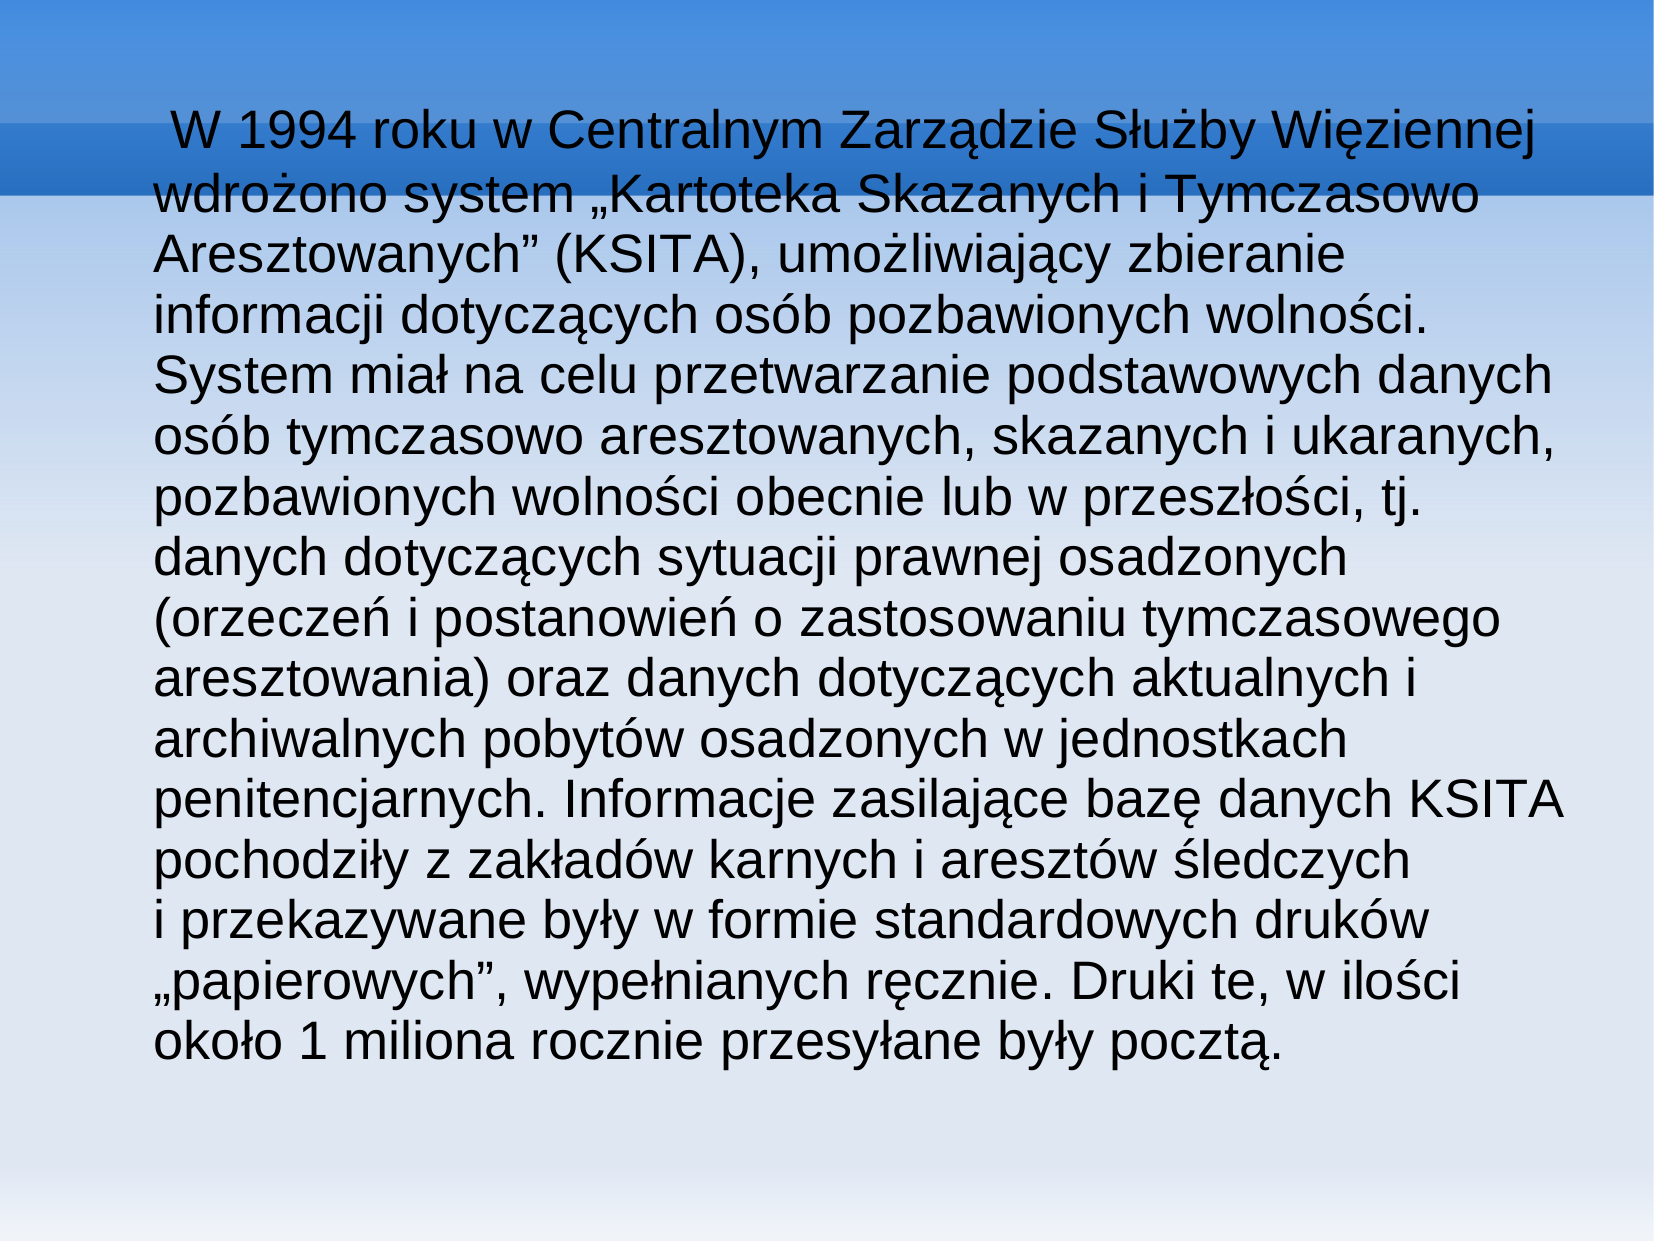

#
 W 1994 roku w Centralnym Zarządzie Służby Więziennej wdrożono system „Kartoteka Skazanych i Tymczasowo Aresztowanych” (KSITA), umożliwiający zbieranie informacji dotyczących osób pozbawionych wolności. System miał na celu przetwarzanie podstawowych danych osób tymczasowo aresztowanych, skazanych i ukaranych, pozbawionych wolności obecnie lub w przeszłości, tj. danych dotyczących sytuacji prawnej osadzonych (orzeczeń i postanowień o zastosowaniu tymczasowego aresztowania) oraz danych dotyczących aktualnych i archiwalnych pobytów osadzonych w jednostkach penitencjarnych. Informacje zasilające bazę danych KSITA pochodziły z zakładów karnych i aresztów śledczych
i przekazywane były w formie standardowych druków „papierowych”, wypełnianych ręcznie. Druki te, w ilości około 1 miliona rocznie przesyłane były pocztą.